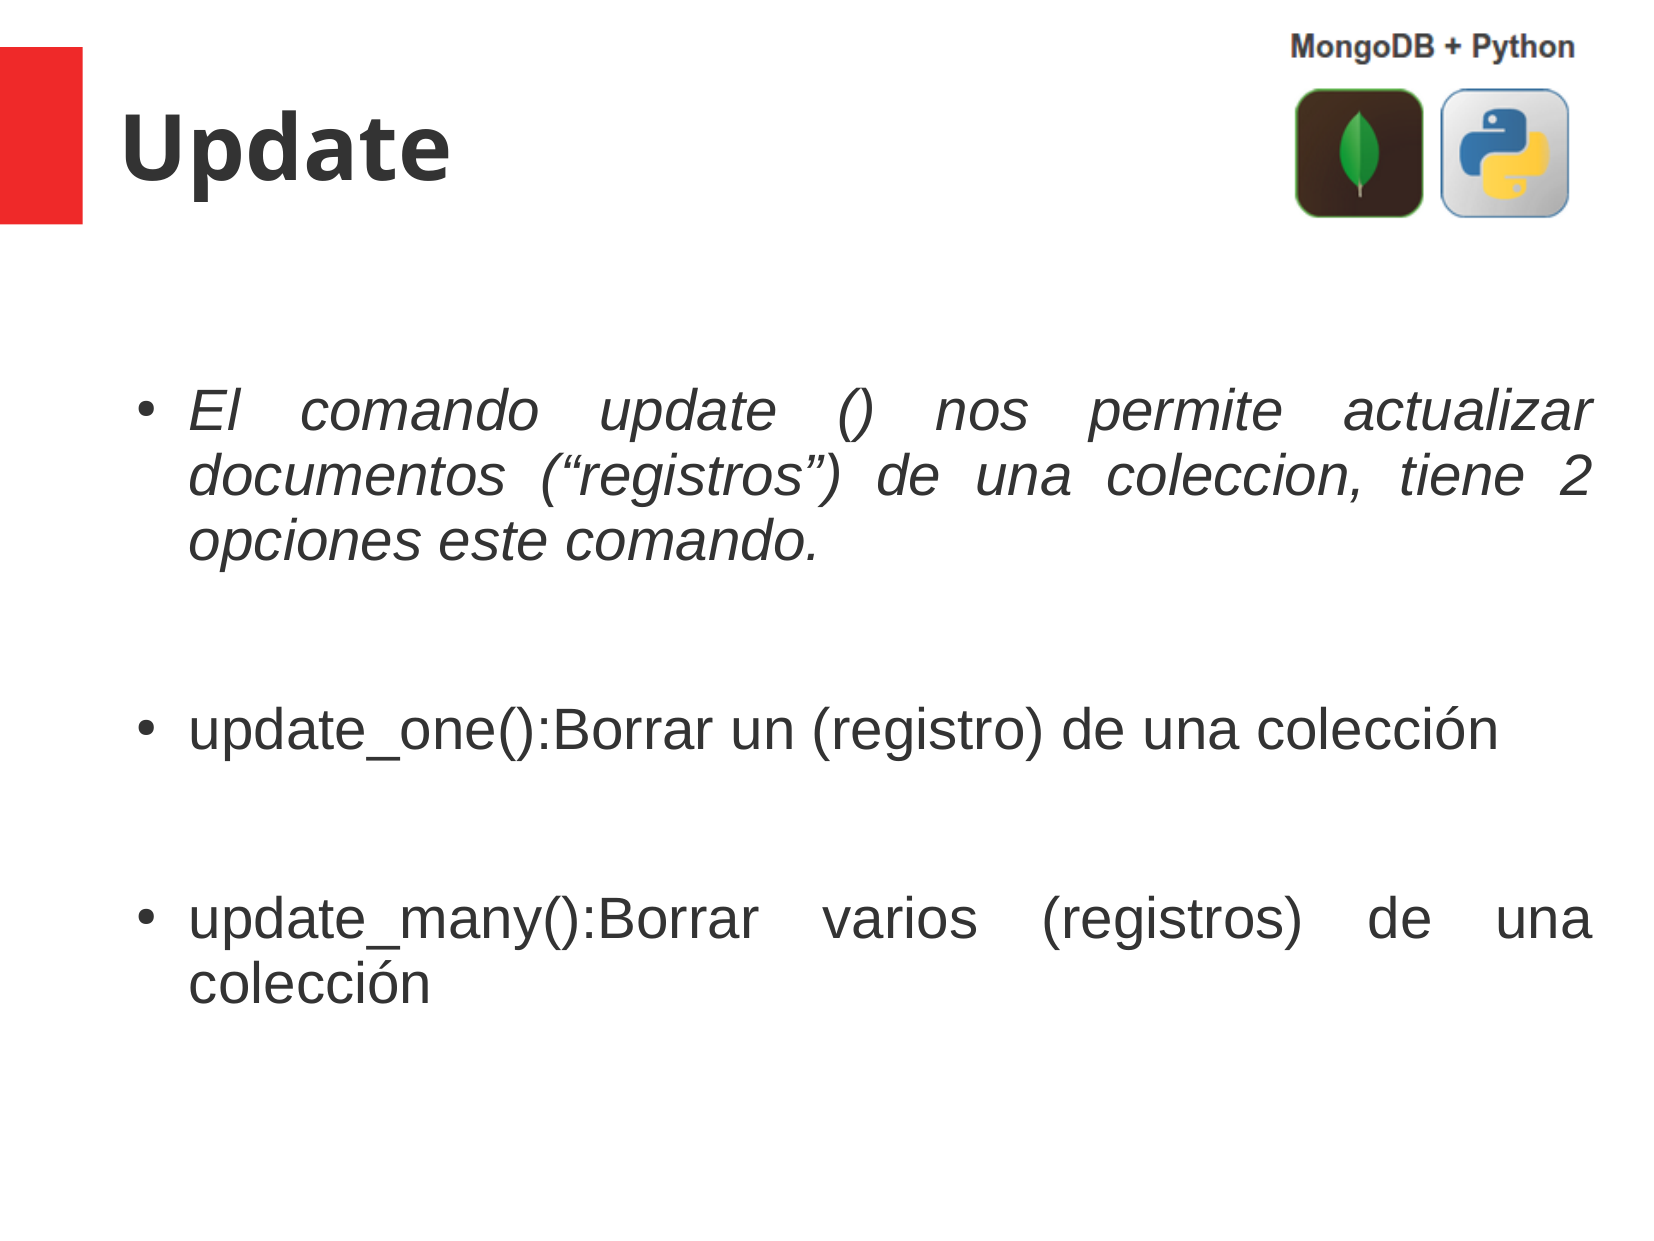

# Update
El comando update () nos permite actualizar documentos (“registros”) de una coleccion, tiene 2 opciones este comando.
update_one():Borrar un (registro) de una colección
update_many():Borrar varios (registros) de una colección